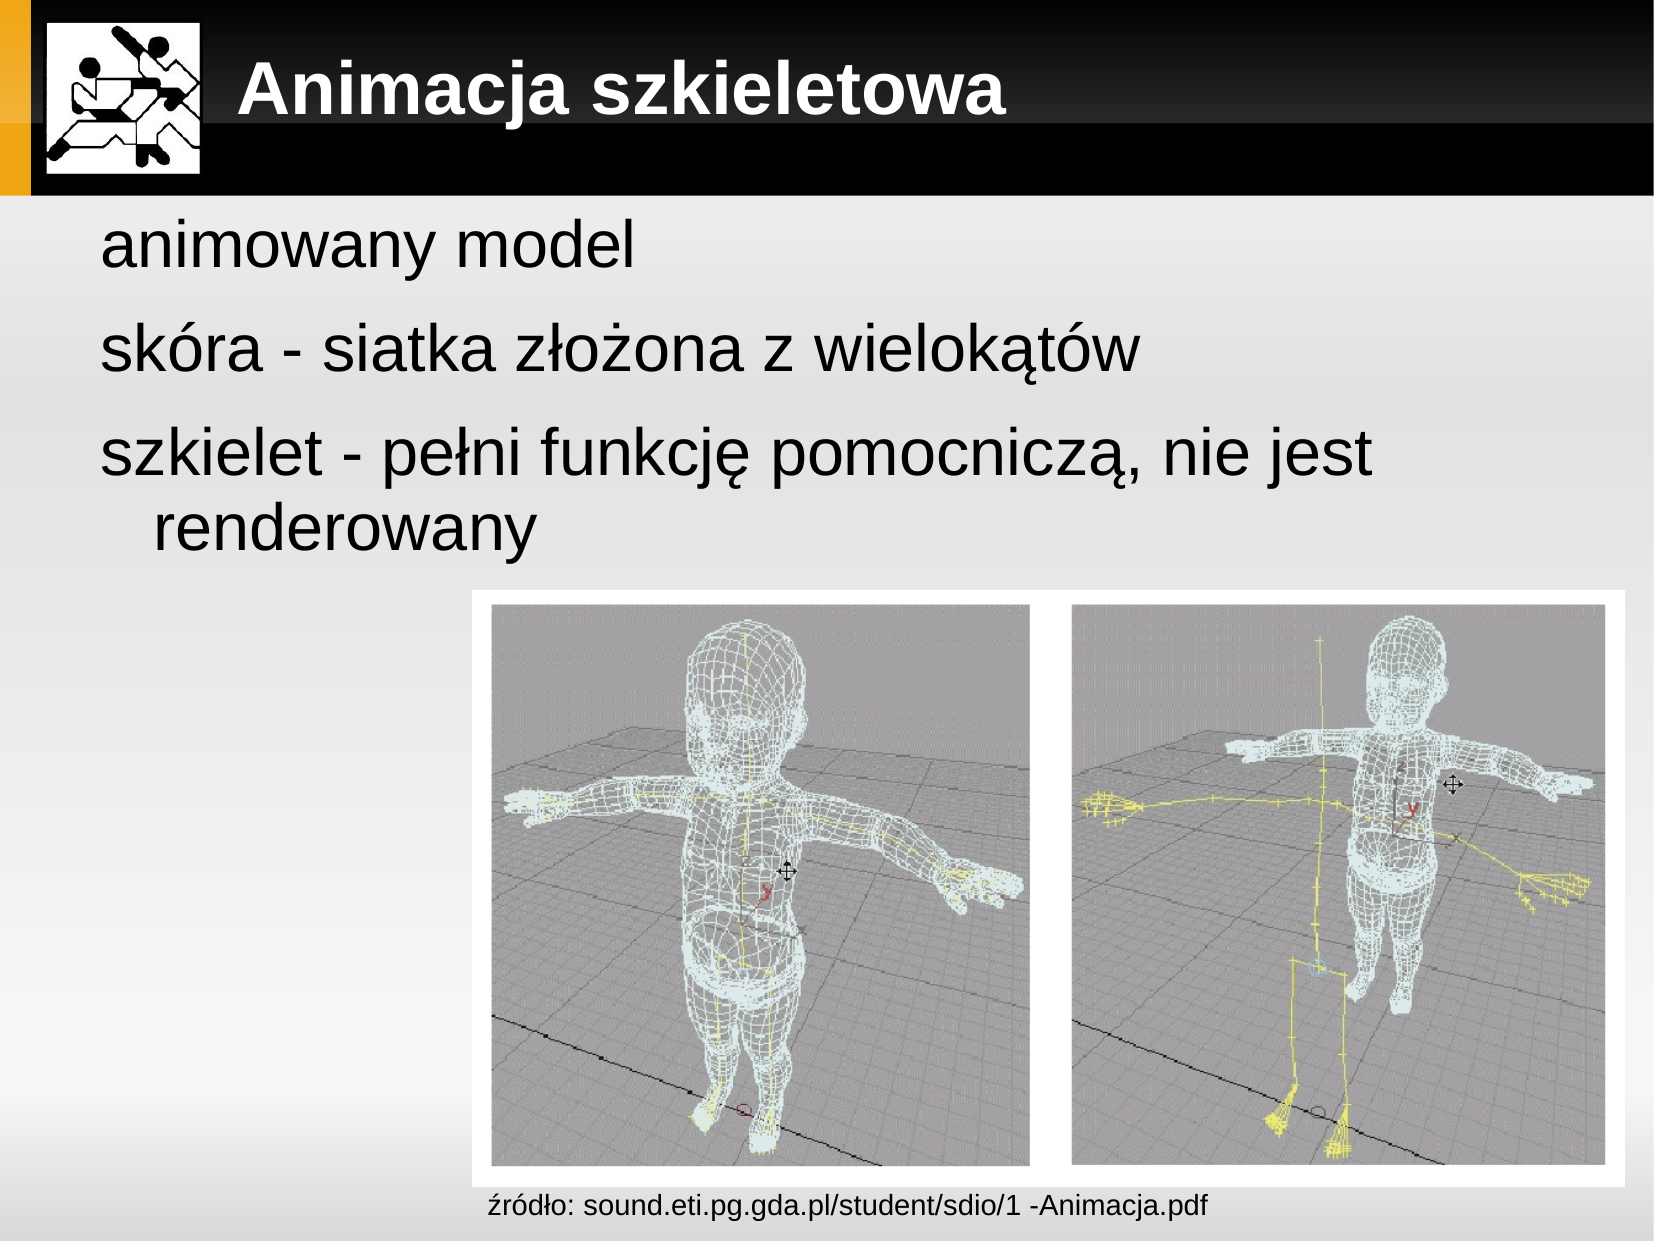

# Animacja szkieletowa
animowany model
skóra - siatka złożona z wielokątów
szkielet - pełni funkcję pomocniczą, nie jest renderowany
źródło: sound.eti.pg.gda.pl/student/sdio/1 -Animacja.pdf